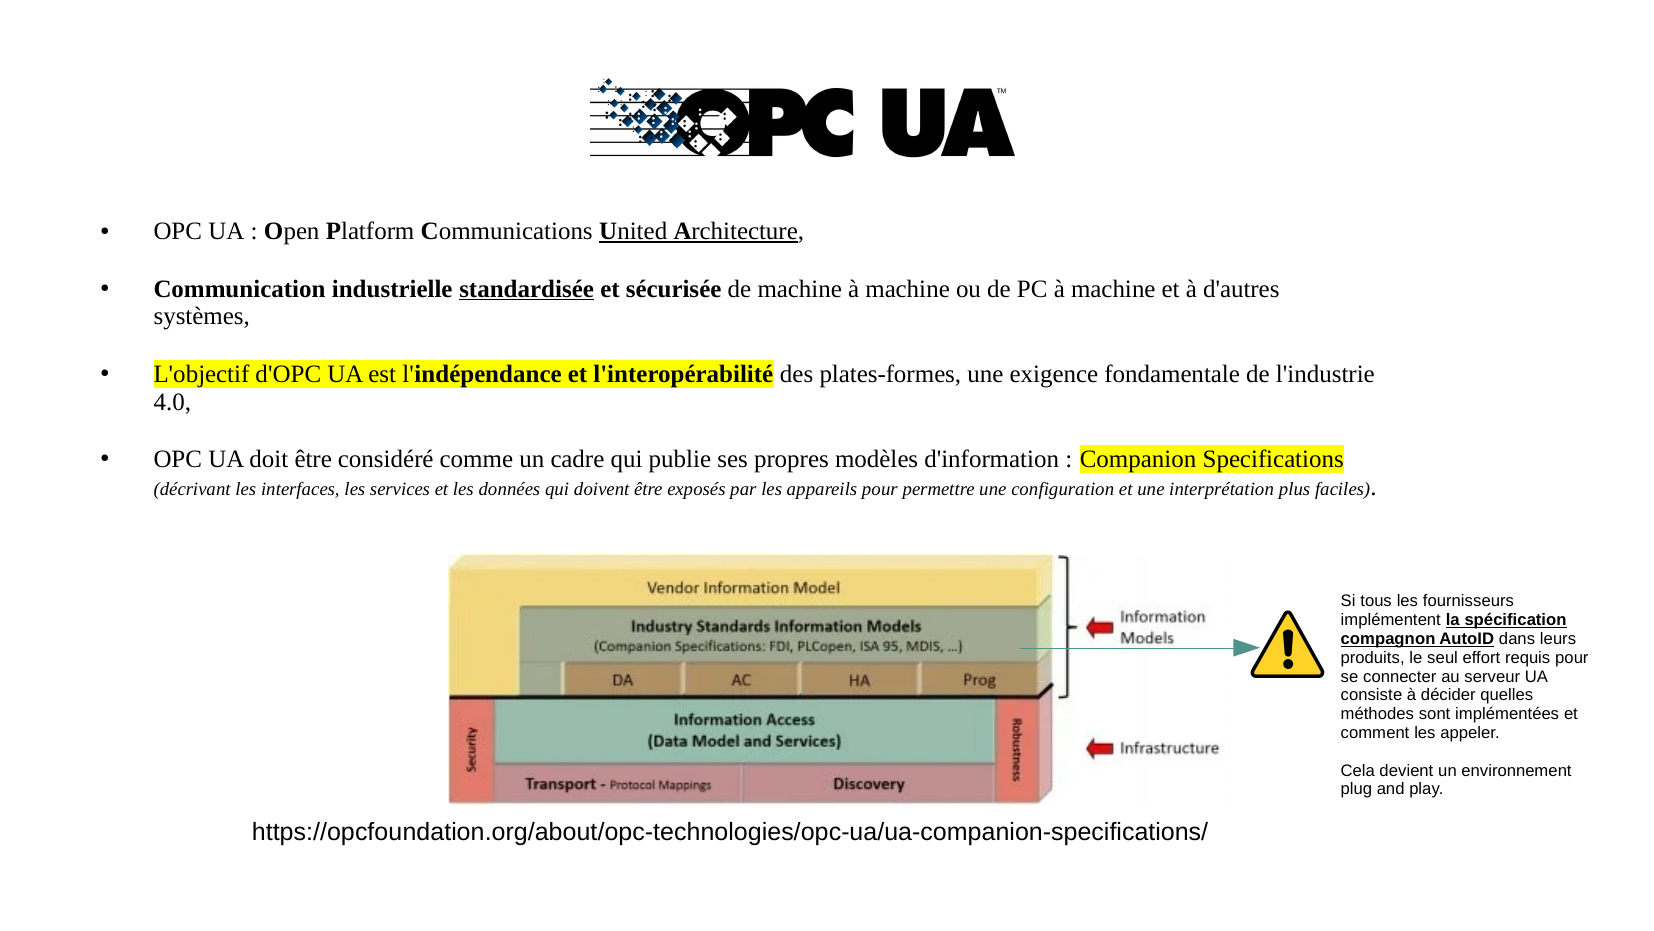

#
OPC UA : Open Platform Communications United Architecture,
Communication industrielle standardisée et sécurisée de machine à machine ou de PC à machine et à d'autres systèmes,
L'objectif d'OPC UA est l'indépendance et l'interopérabilité des plates-formes, une exigence fondamentale de l'industrie 4.0,
OPC UA doit être considéré comme un cadre qui publie ses propres modèles d'information : Companion Specifications (décrivant les interfaces, les services et les données qui doivent être exposés par les appareils pour permettre une configuration et une interprétation plus faciles).
https://opcfoundation.org/about/opc-technologies/opc-ua/ua-companion-specifications/
Si tous les fournisseurs implémentent la spécification compagnon AutoID dans leurs produits, le seul effort requis pour se connecter au serveur UA consiste à décider quelles méthodes sont implémentées et comment les appeler.
Cela devient un environnement plug and play.